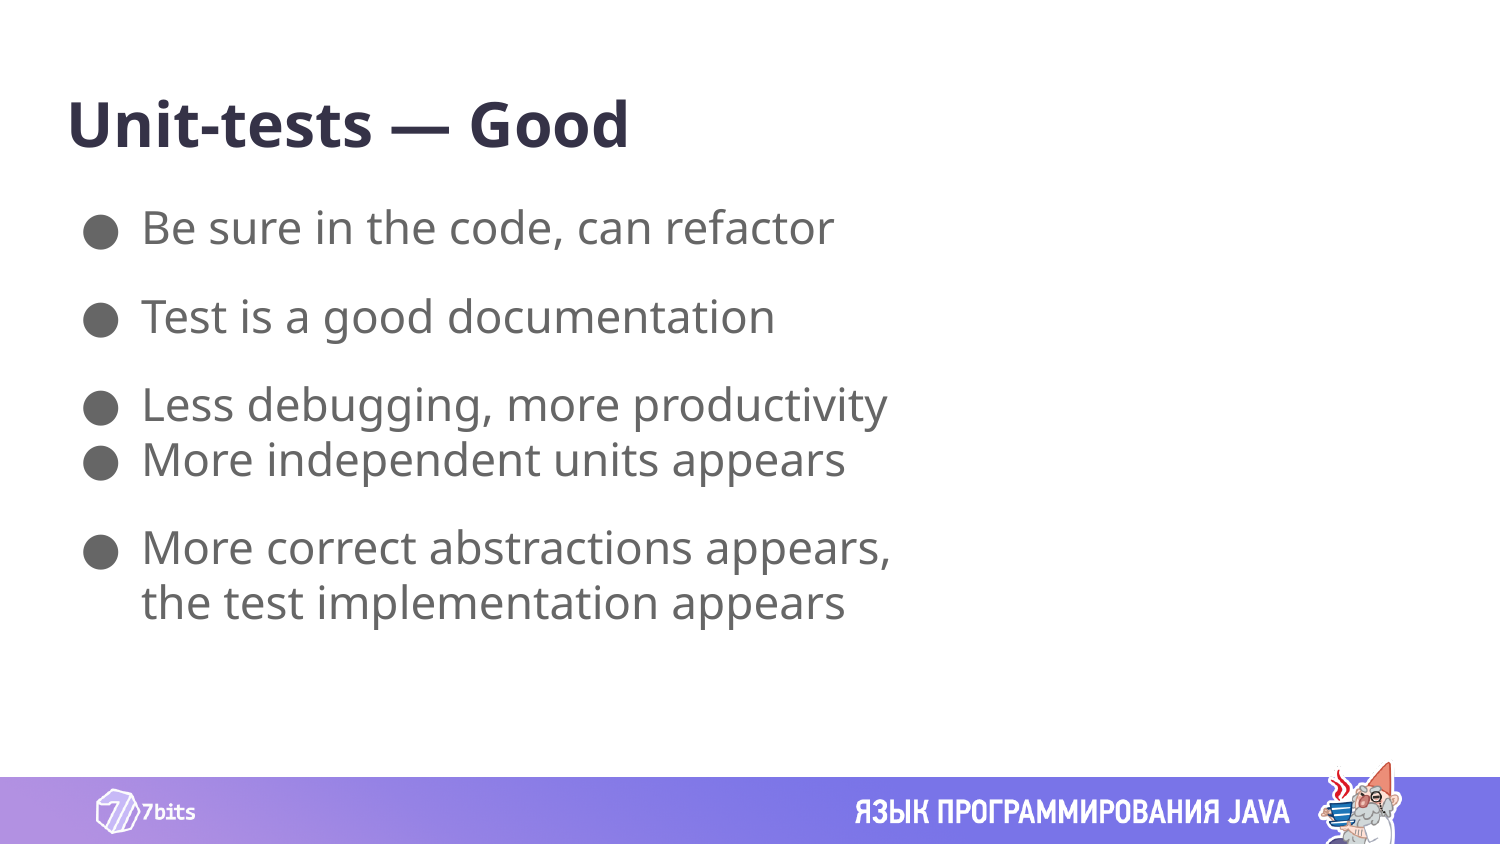

# Unit-tests — Good
Be sure in the code, can refactor
Test is a good documentation
Less debugging, more productivity
More independent units appears
More correct abstractions appears,
the test implementation appears